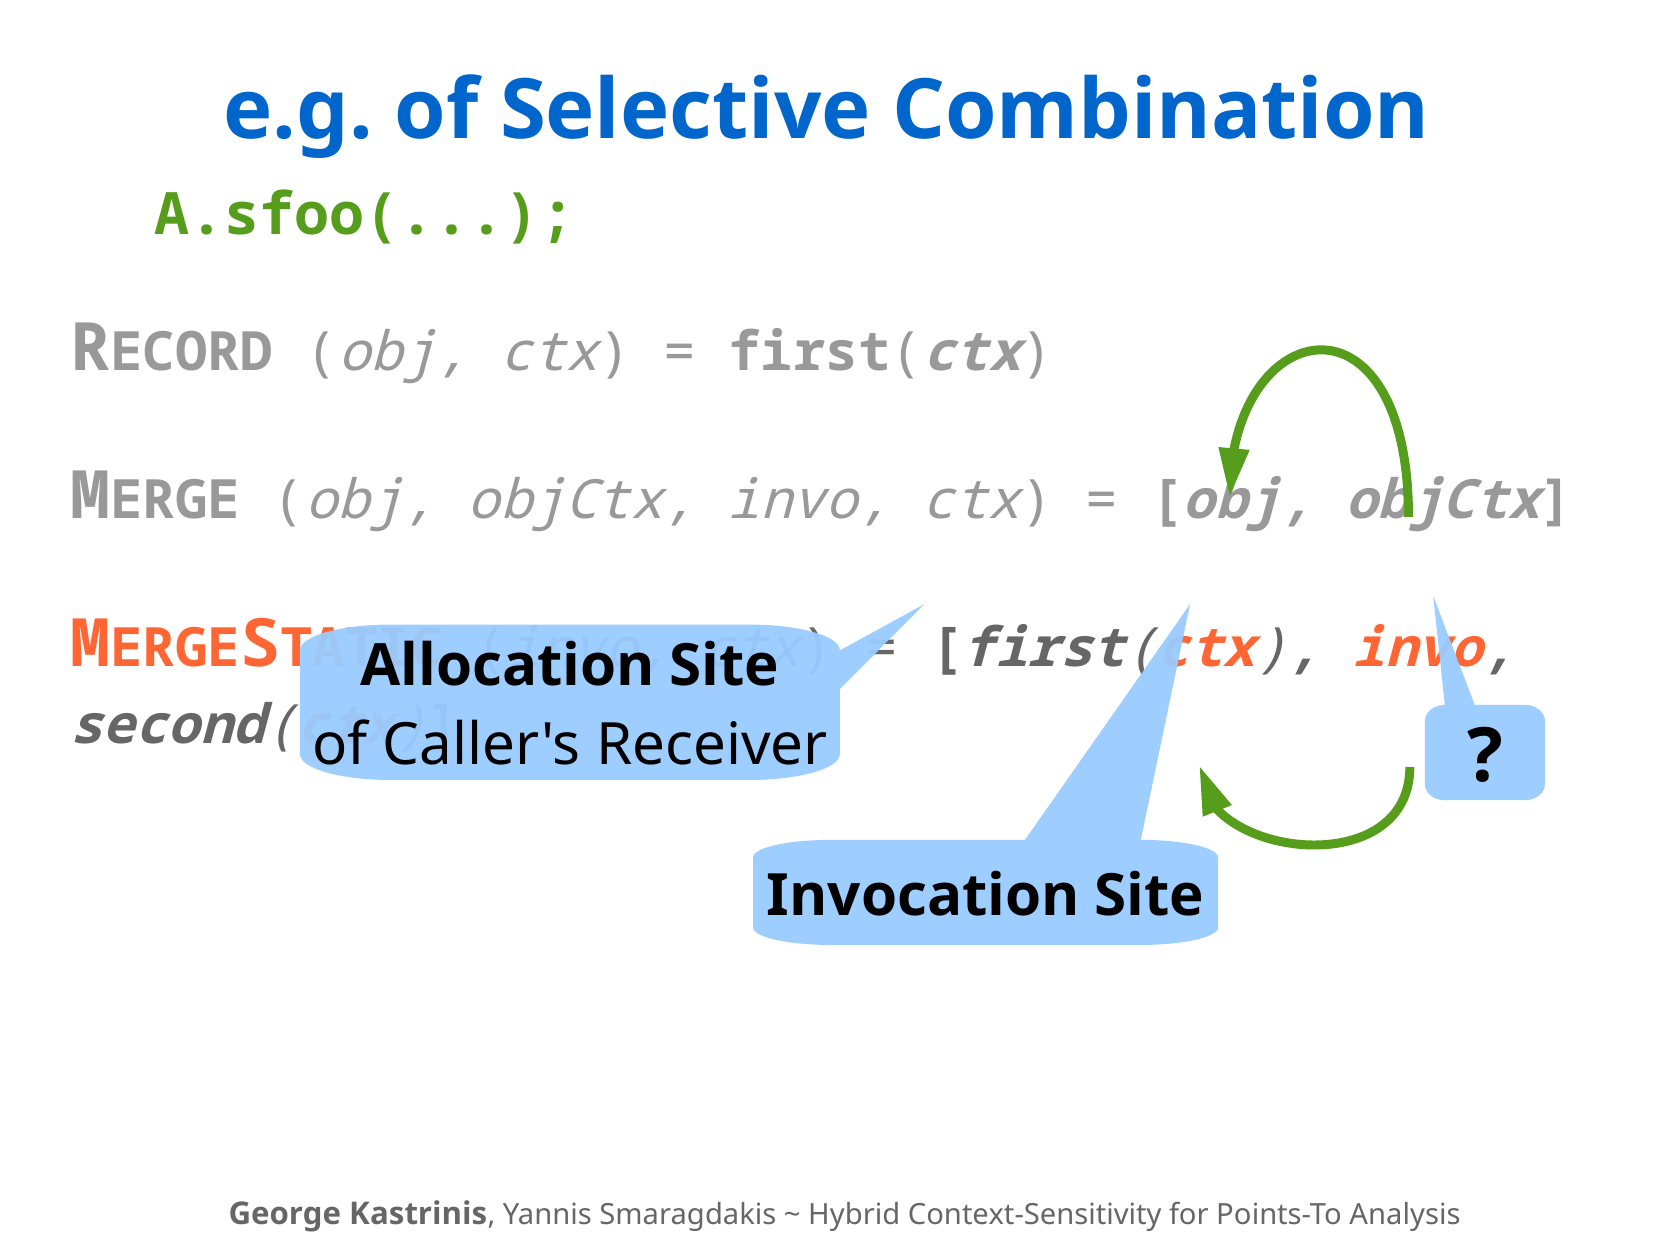

e.g. of Selective Combination
A.sfoo(...);
RECORD (obj, ctx) = first(ctx)
MERGE (obj, objCtx, invo, ctx) = [obj, objCtx]
MERGESTATIC (invo, ctx) = [first(ctx), invo, second(ctx)]
Allocation Site
of Caller's Receiver
?
Invocation Site